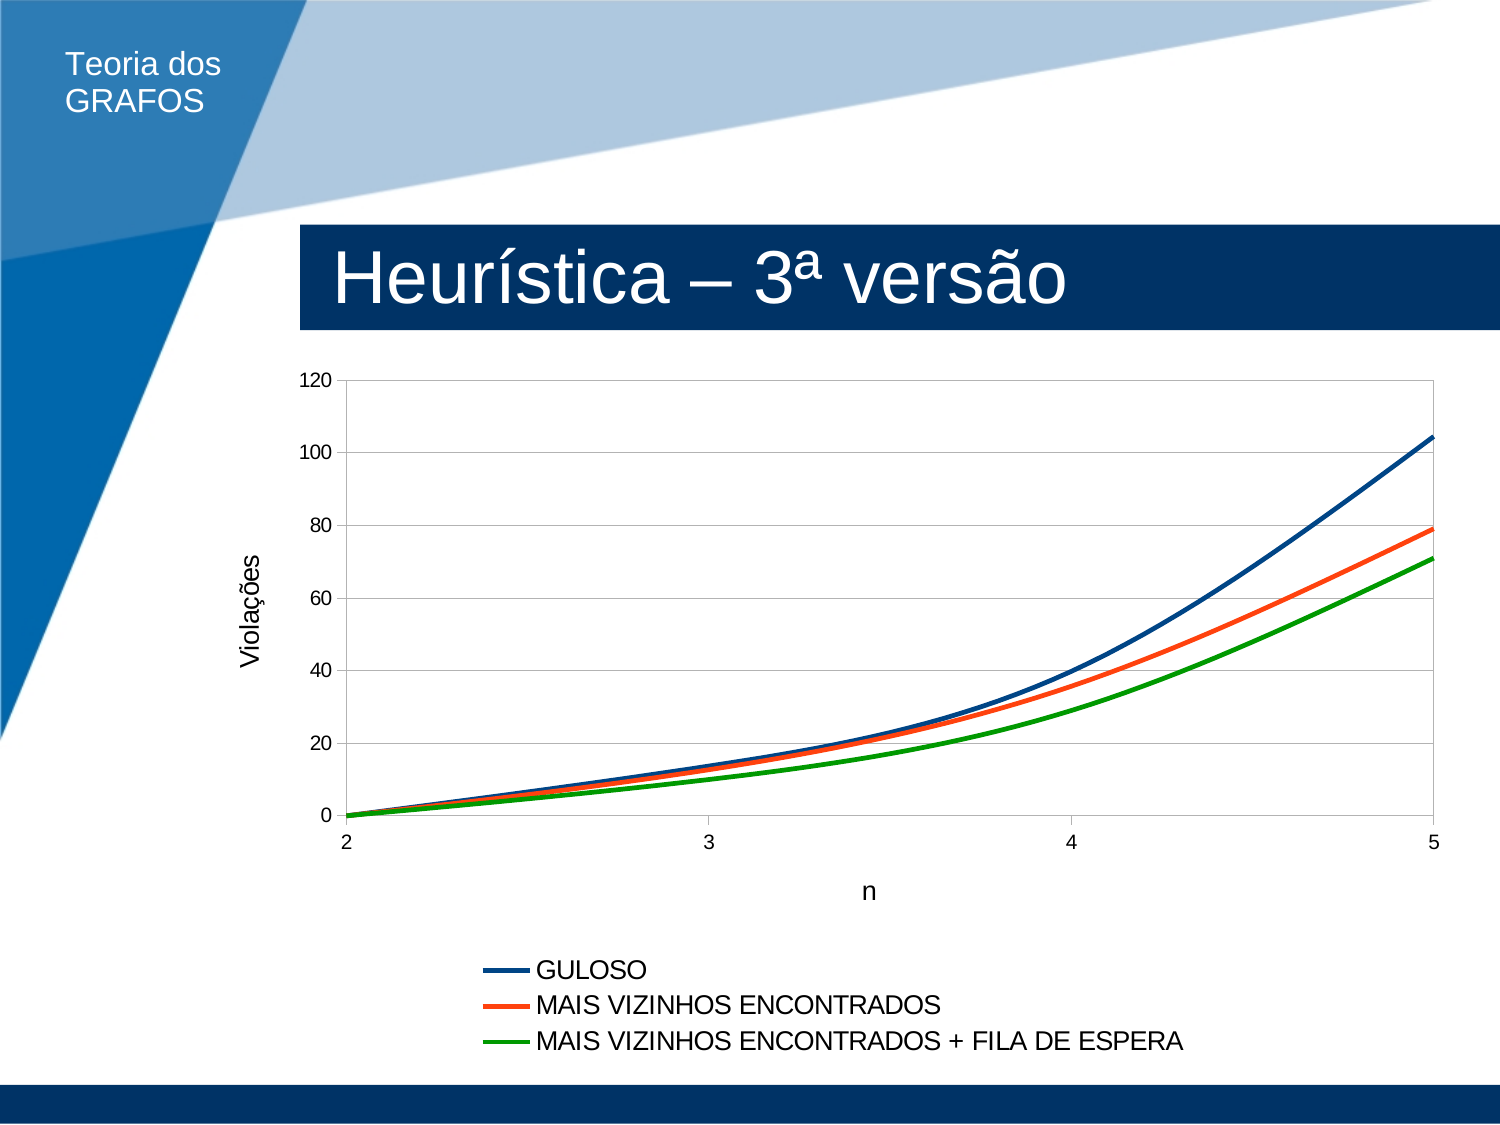

# Heurística – 3ª versão
### Chart
| Category | GULOSO | MAIS VIZINHOS ENCONTRADOS | MAIS VIZINHOS ENCONTRADOS + FILA DE ESPERA |
|---|---|---|---|
| 2 | 0.0 | 0.0 | 0.0 |
| 3 | 13.7 | 12.7 | 10.0 |
| 4 | 39.8 | 35.7 | 29.0 |
| 5 | 104.5 | 79.1 | 71.0 |